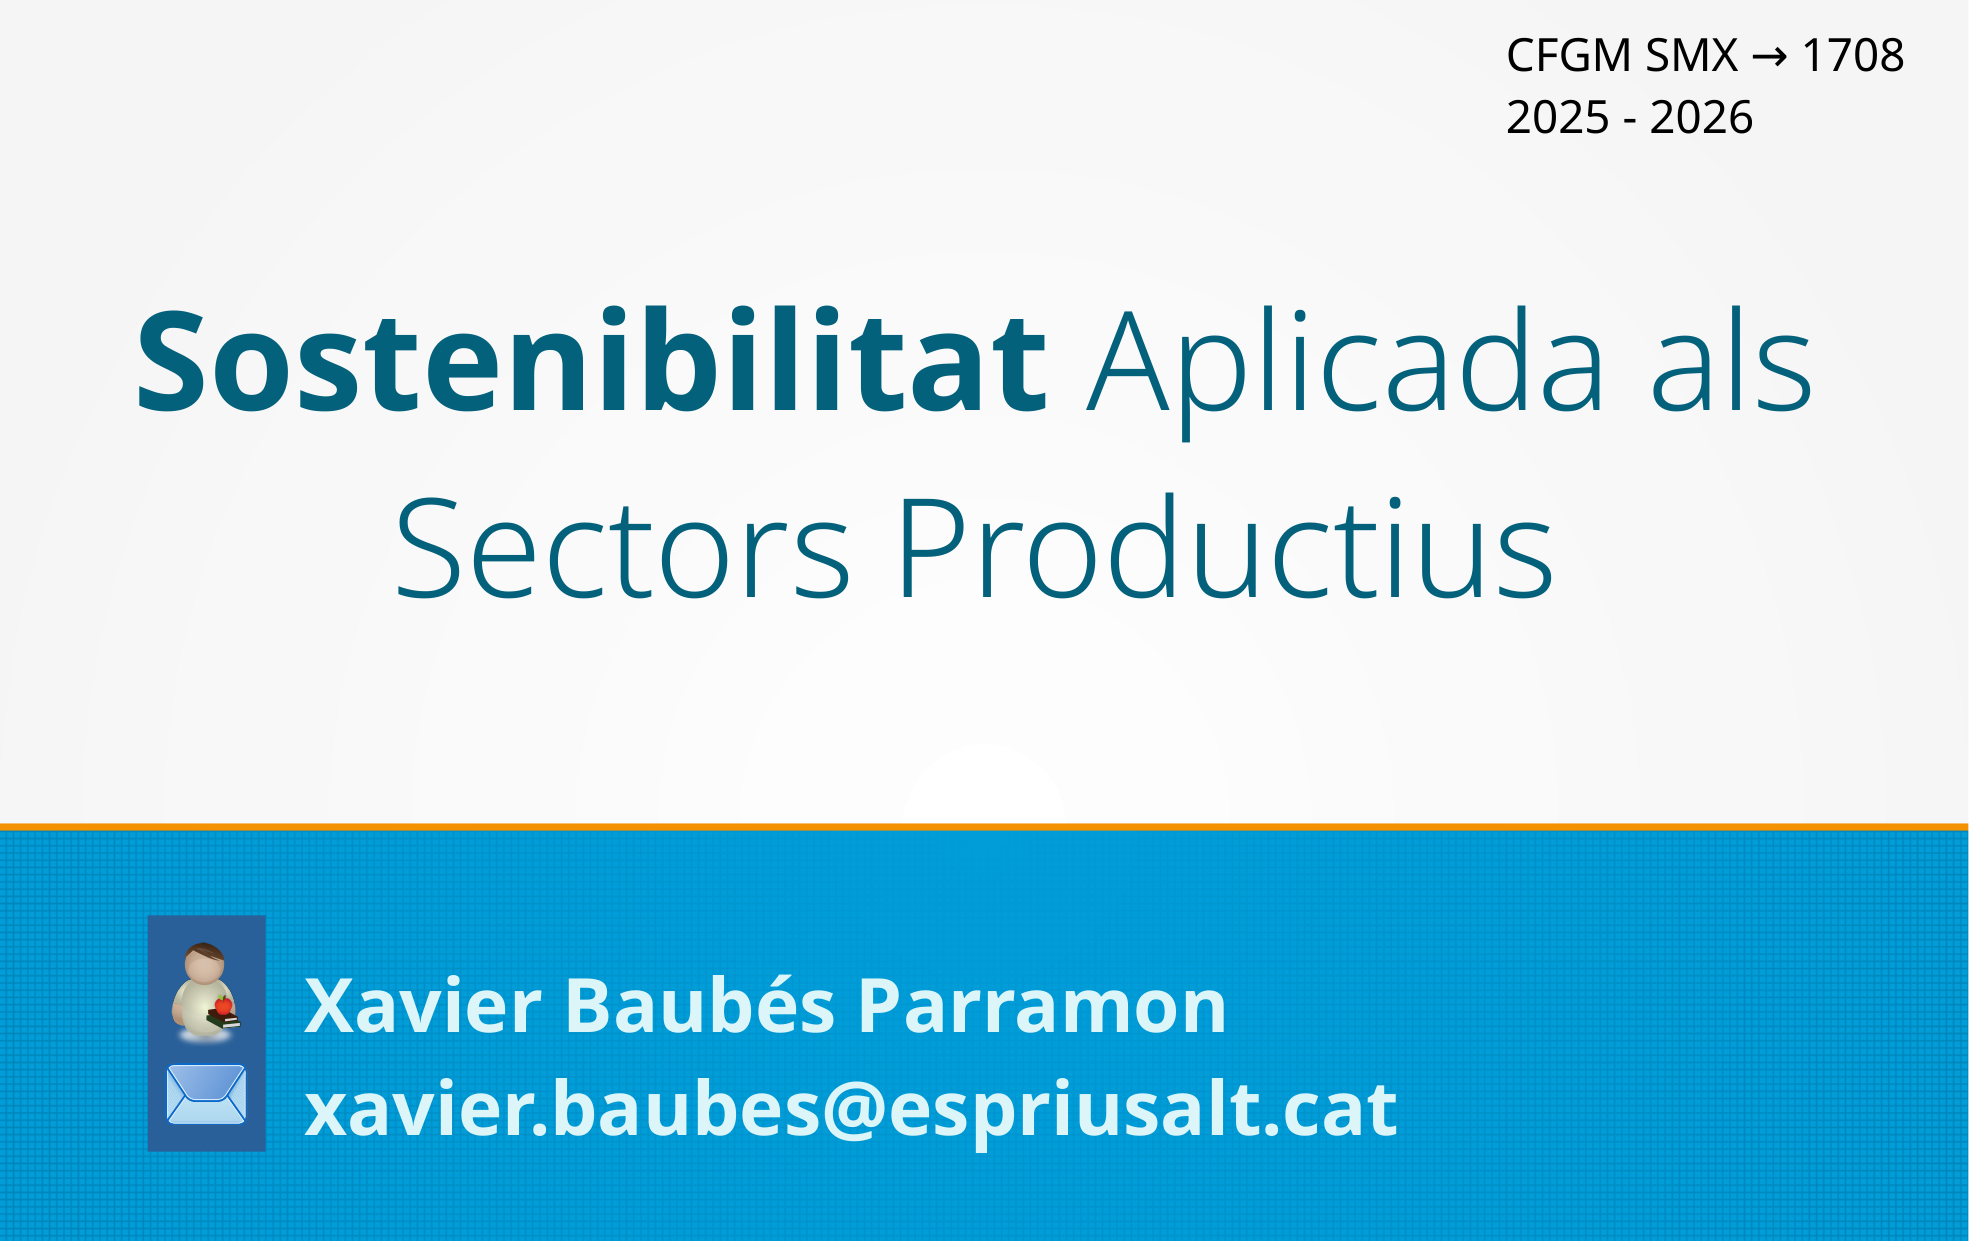

CFGM SMX → 1708
2025 - 2026
# Sostenibilitat Aplicada als Sectors Productius
			Xavier Baubés Parramon
			xavier.baubes@espriusalt.cat